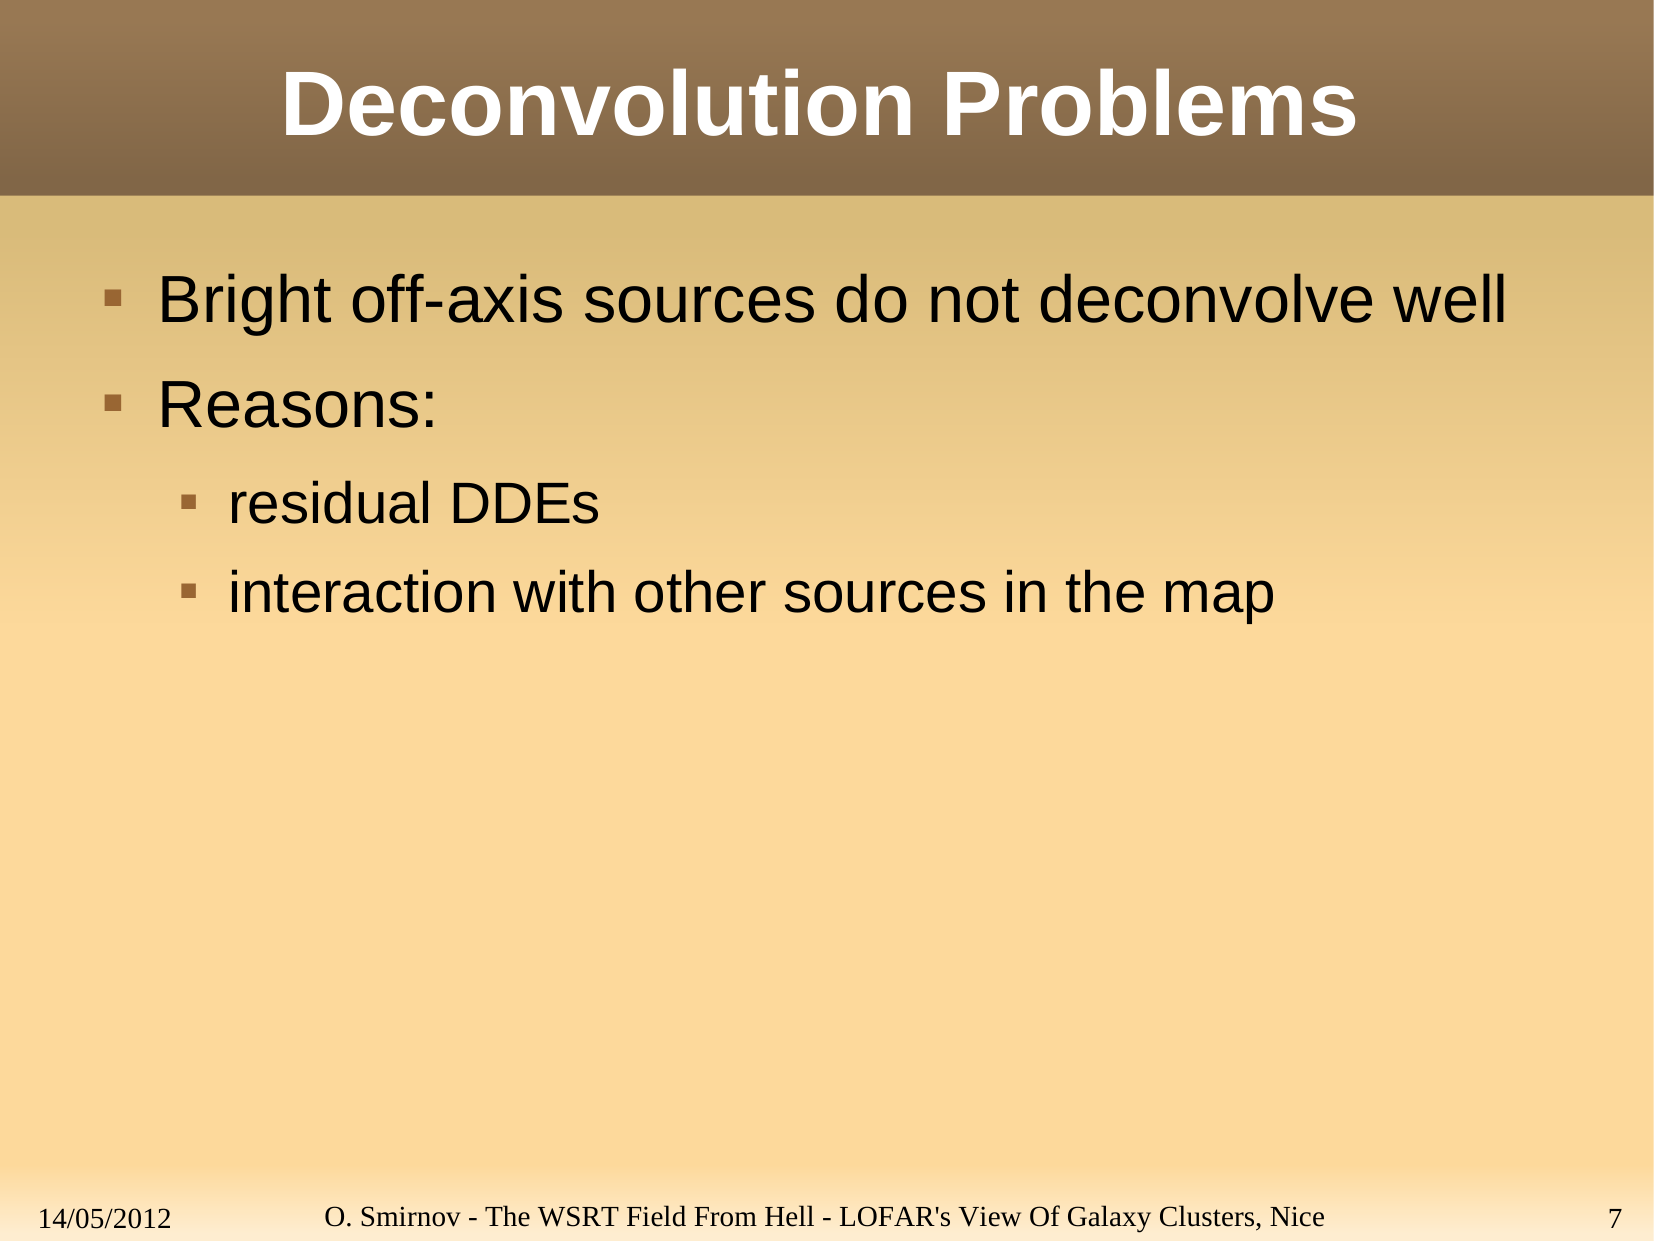

# Deconvolution Problems
Bright off-axis sources do not deconvolve well
Reasons:
residual DDEs
interaction with other sources in the map
O. Smirnov - The WSRT Field From Hell - LOFAR's View Of Galaxy Clusters, Nice
14/05/2012
7